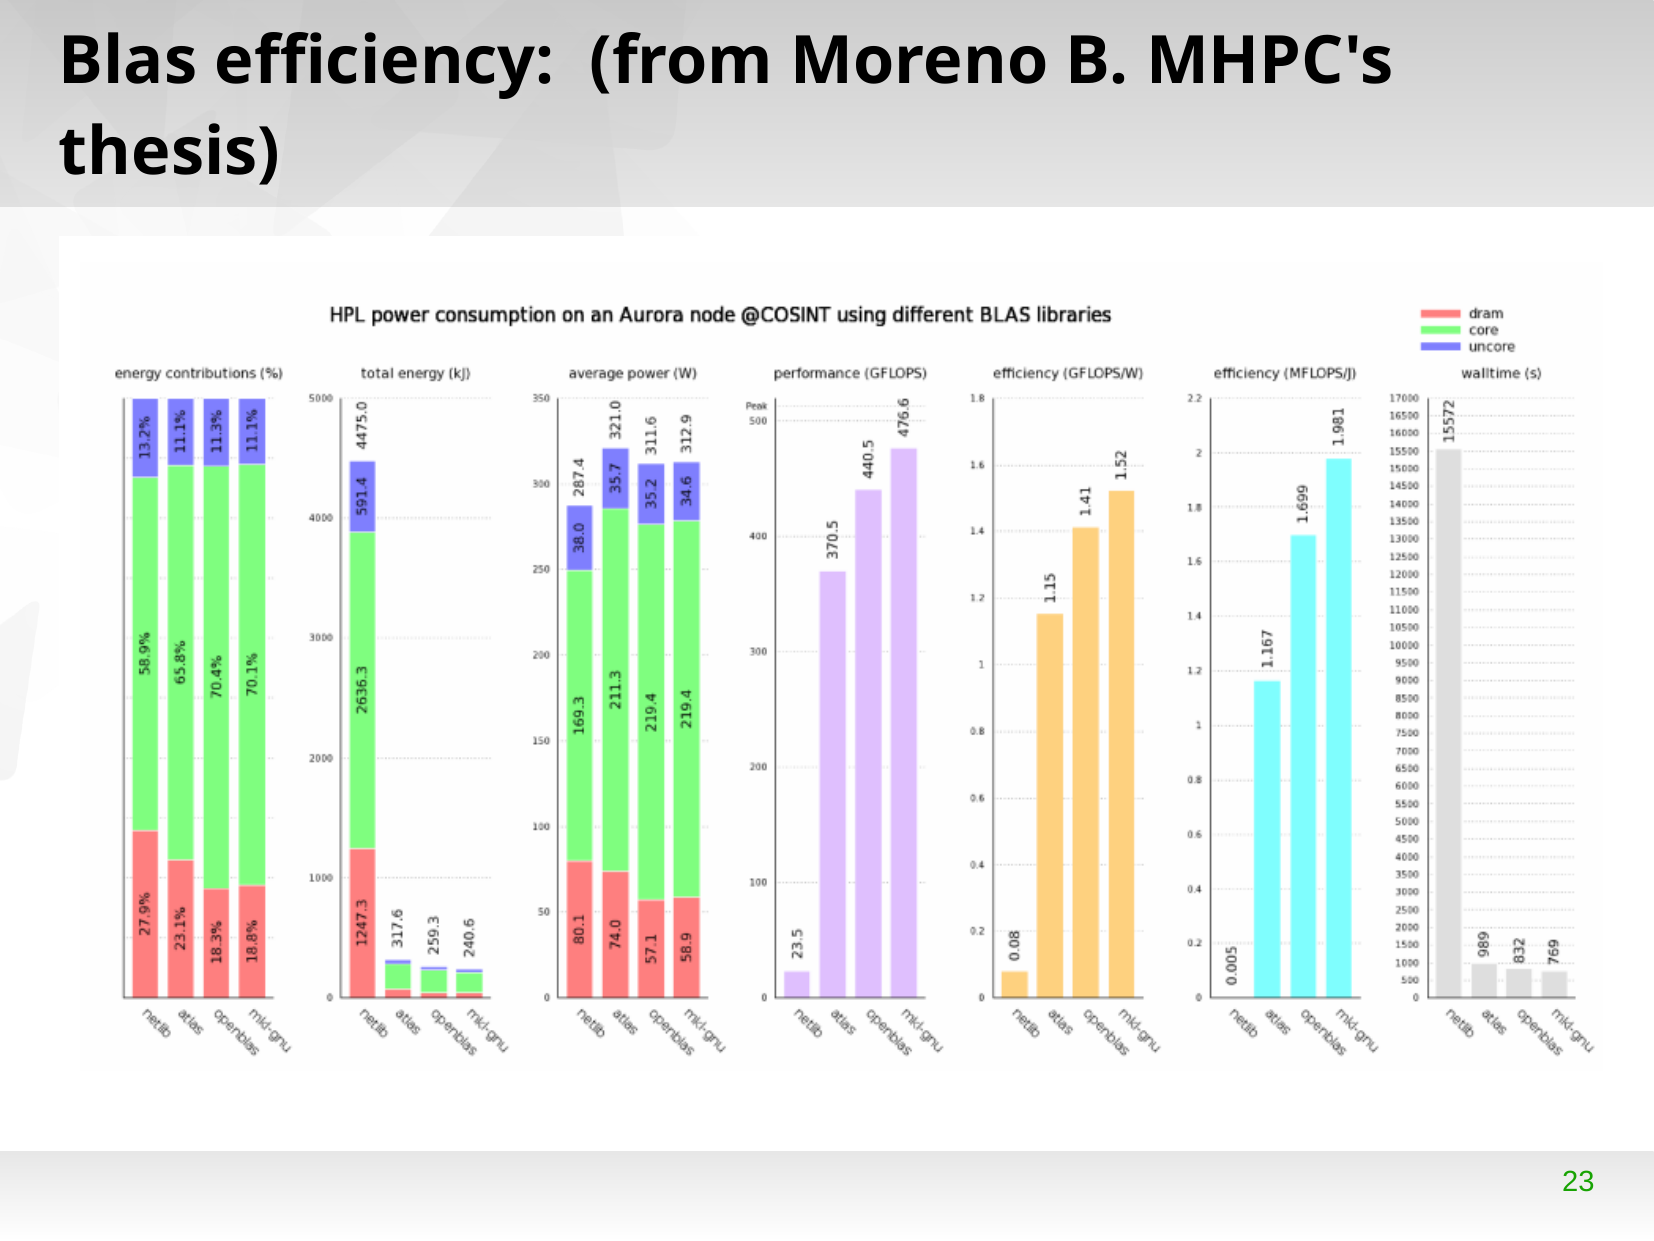

# Blas efficiency: (from Moreno B. MHPC's thesis)
23